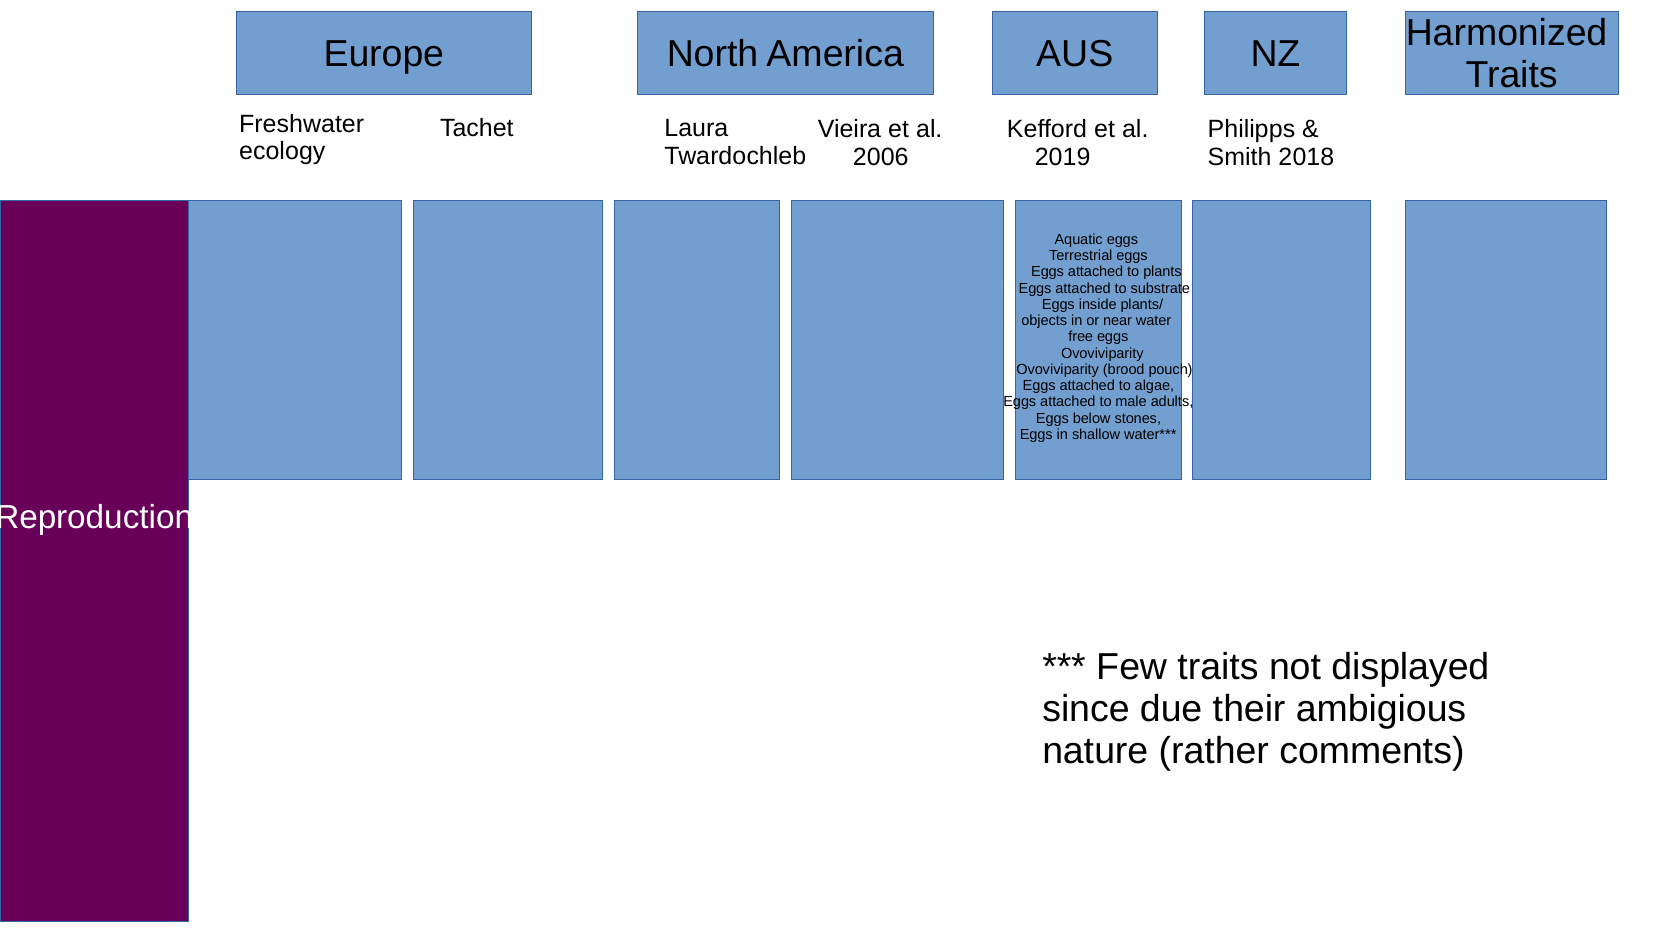

Europe
North America
AUS
NZ
Harmonized
Traits
Freshwater
ecology
Tachet
Laura Twardochleb
Vieira et al.
 2006
Kefford et al.
 2019
Philipps & Smith 2018
Reproduction
Aquatic eggs
Terrestrial eggs
 Eggs attached to plants
 Eggs attached to substrate
 Eggs inside plants/
objects in or near water
 free eggs
 Ovoviviparity
 Ovoviviparity (brood pouch)
Eggs attached to algae,
Eggs attached to male adults,
Eggs below stones,
Eggs in shallow water***
*** Few traits not displayed since due their ambigious nature (rather comments)